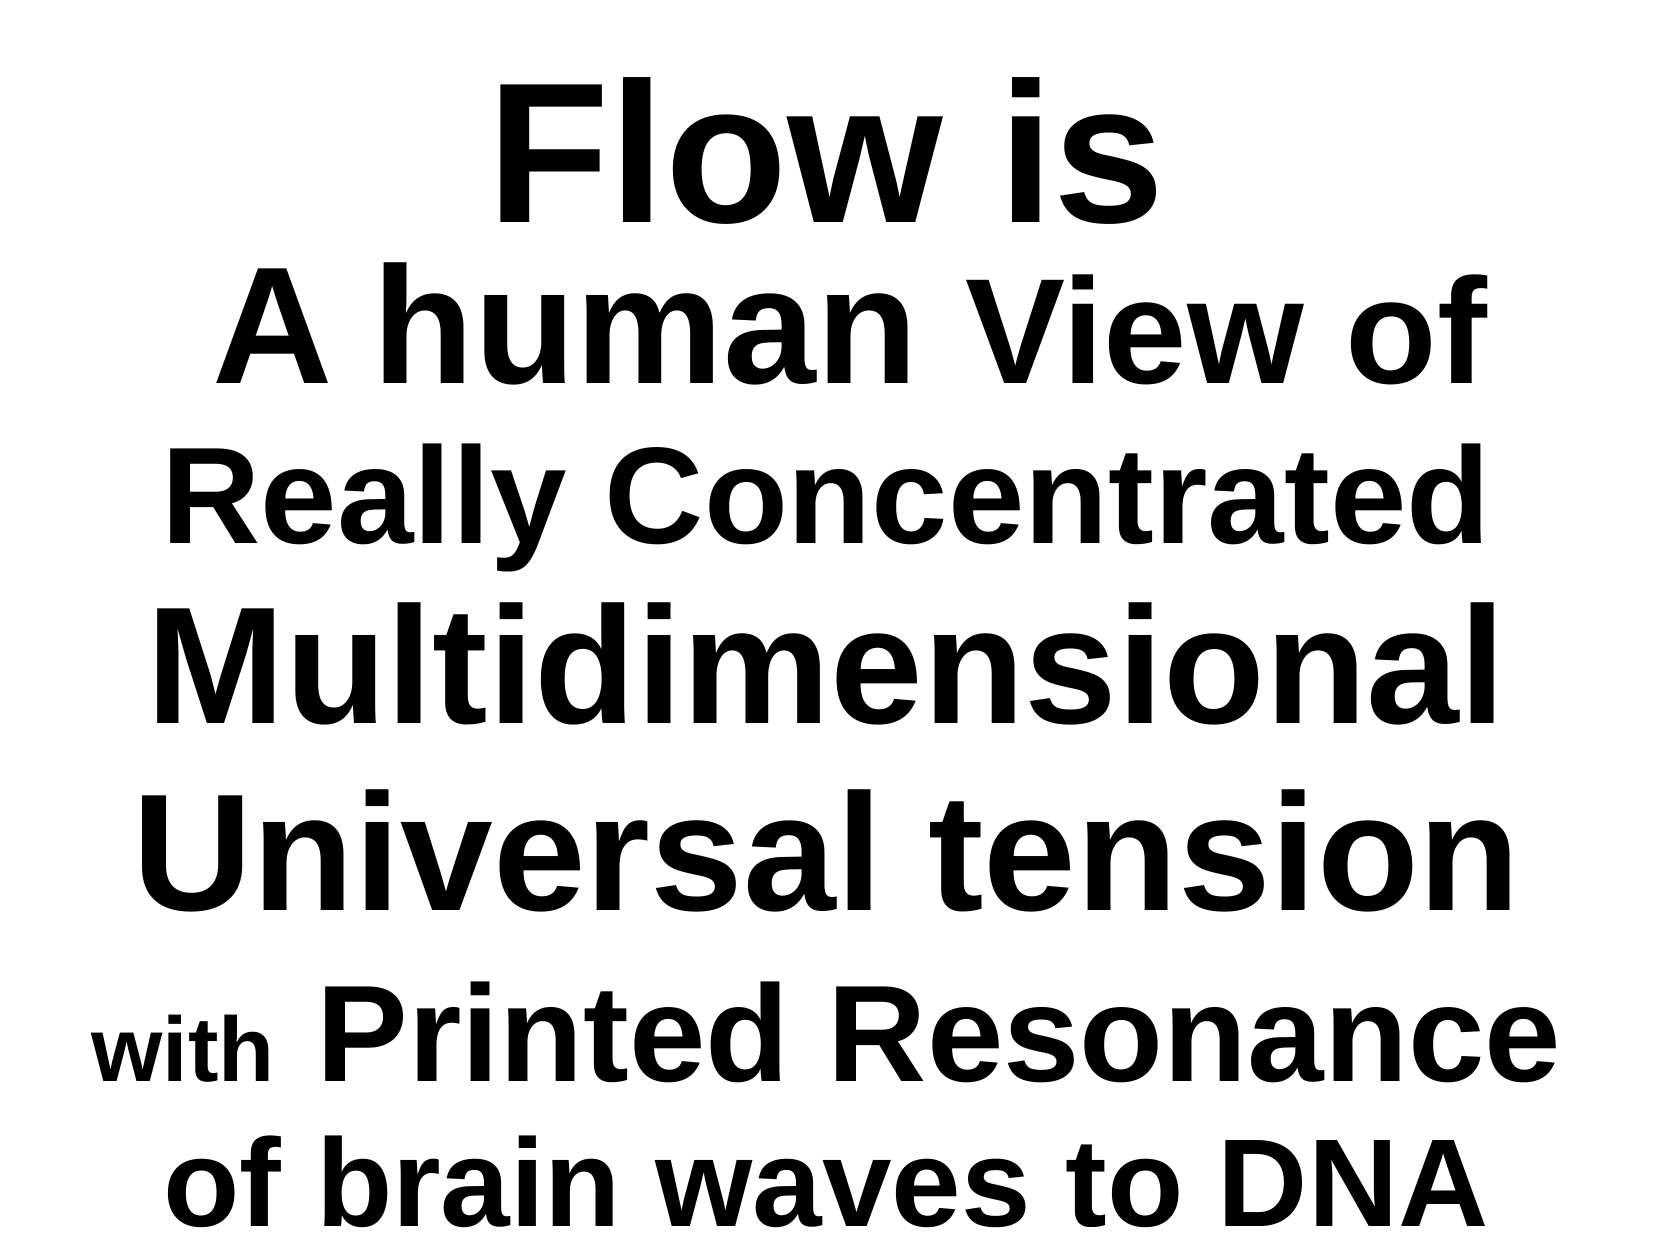

# Flow is
 A human View of Really Concentrated
Multidimensional
Universal tension
with Printed Resonance
of brain waves to DNA